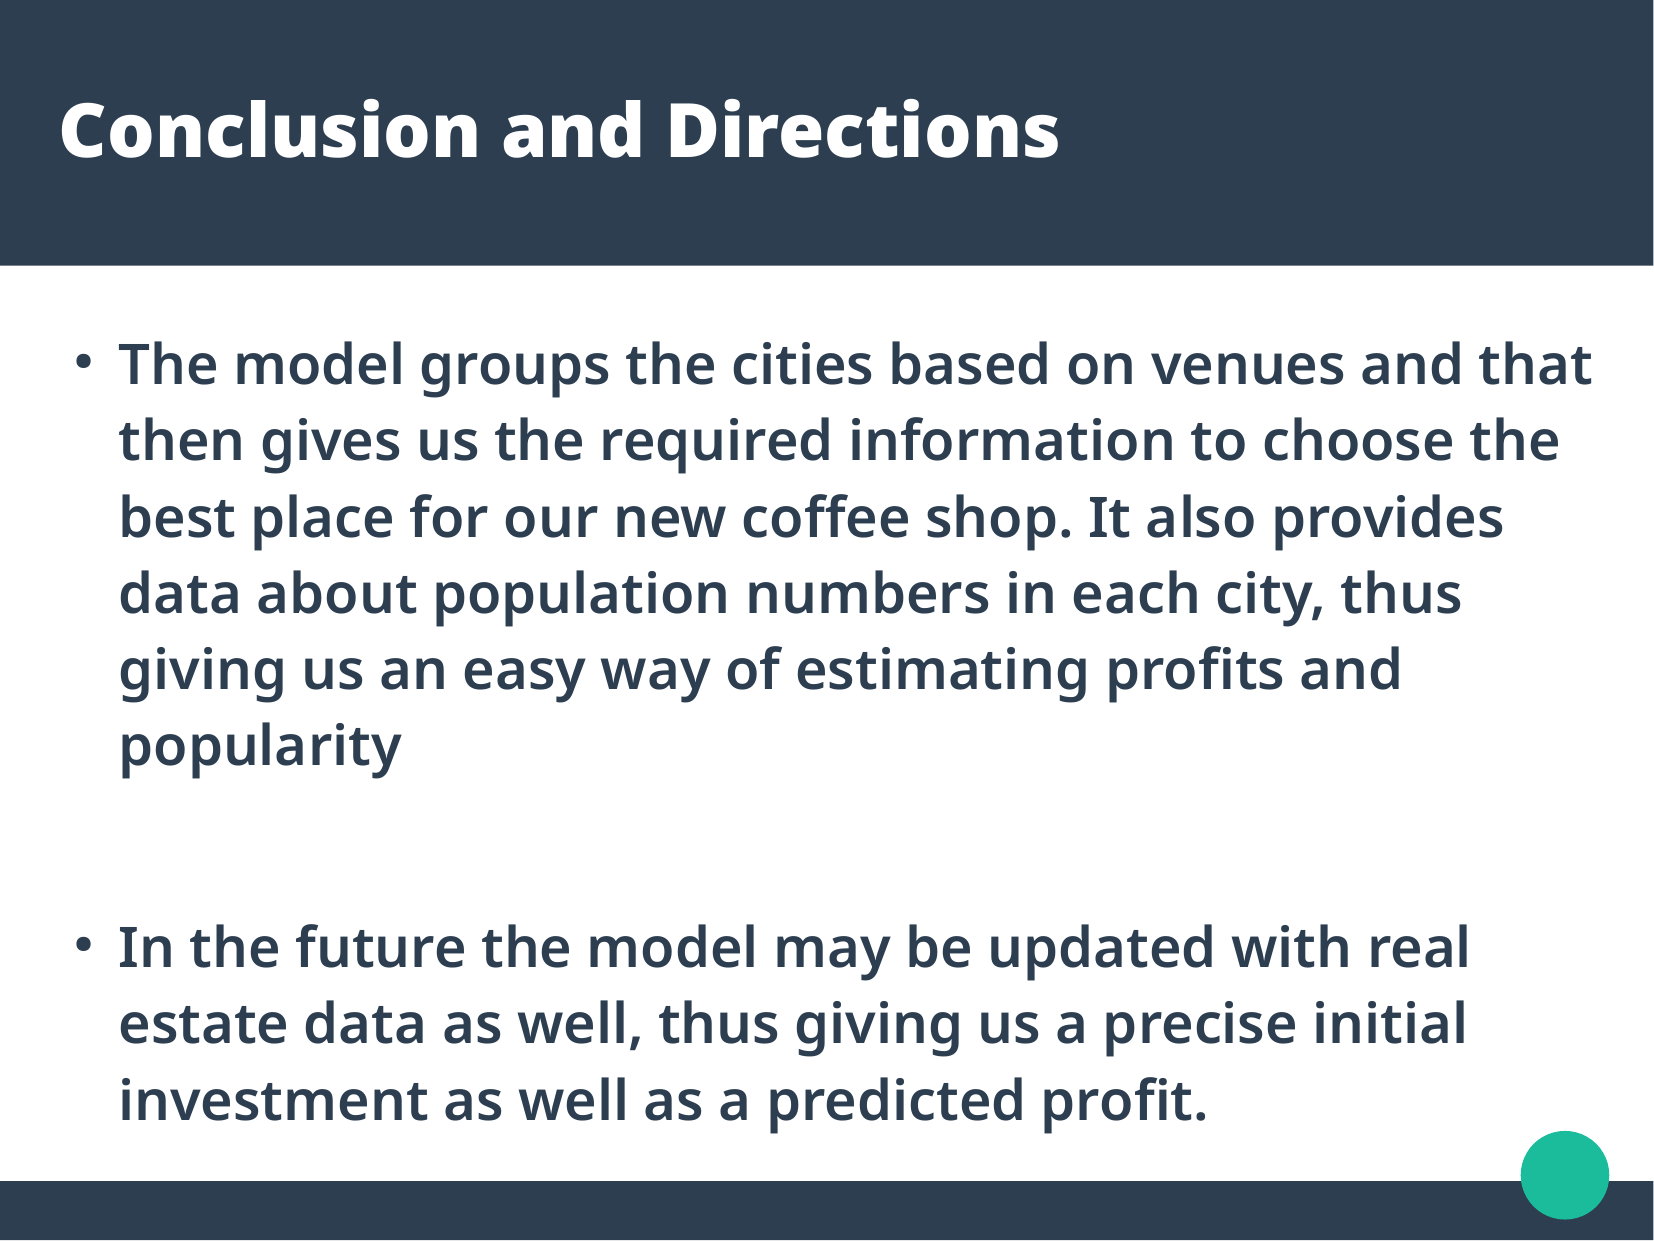

# Conclusion and Directions
The model groups the cities based on venues and that then gives us the required information to choose the best place for our new coffee shop. It also provides data about population numbers in each city, thus giving us an easy way of estimating profits and popularity
In the future the model may be updated with real estate data as well, thus giving us a precise initial investment as well as a predicted profit.